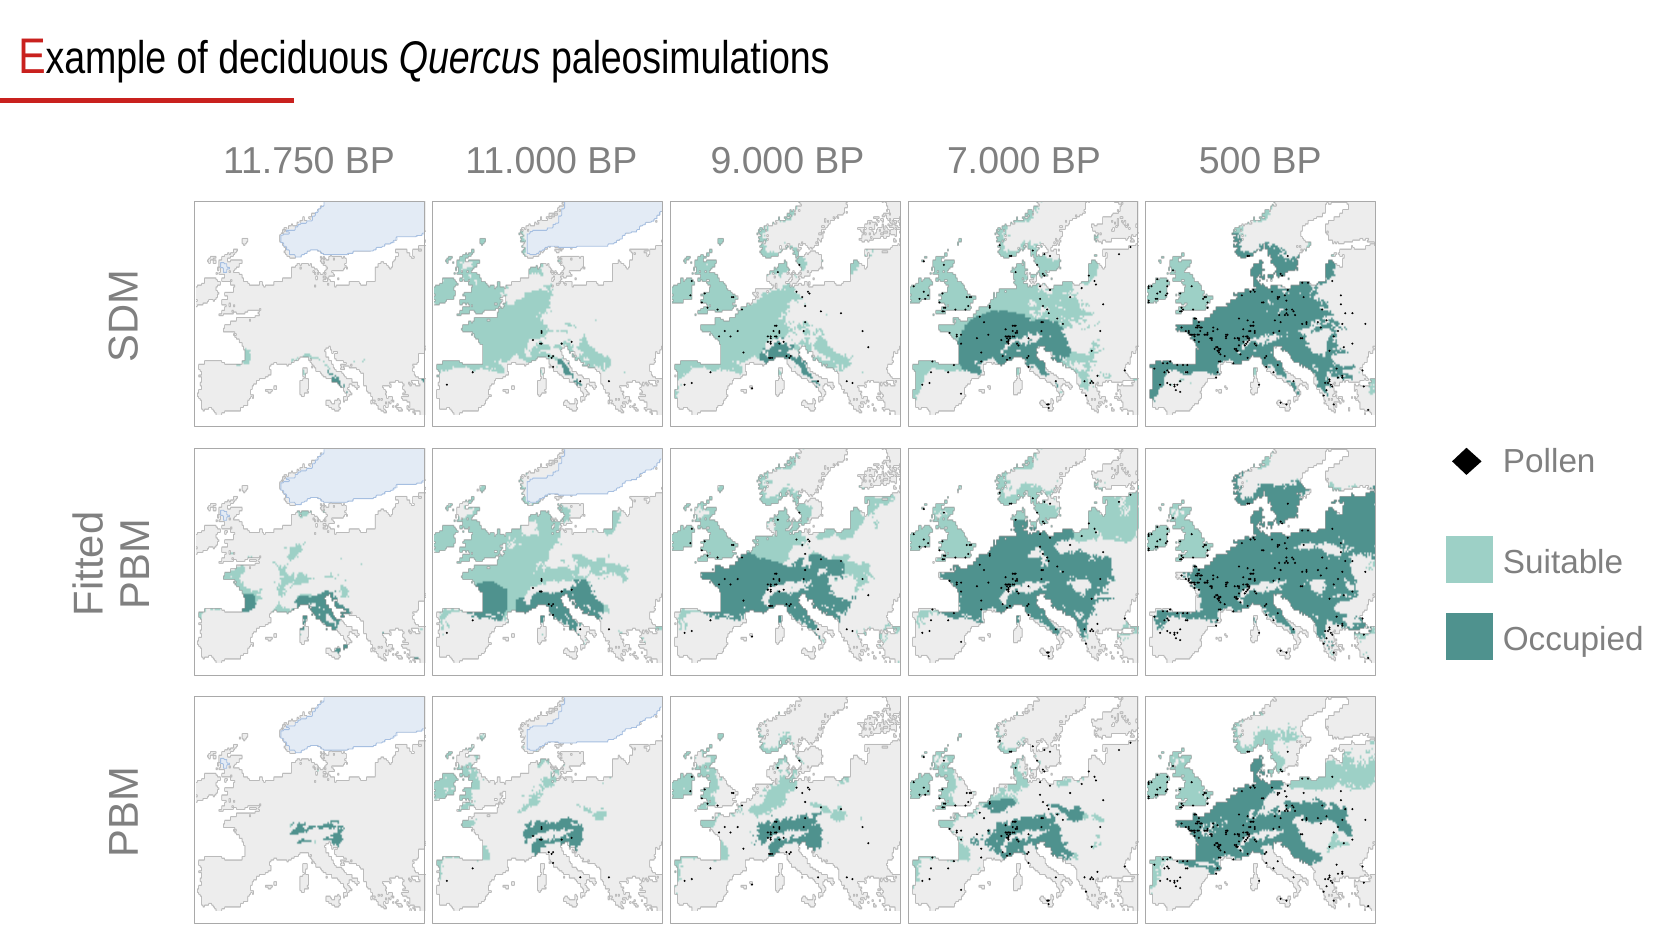

Example of deciduous Quercus paleosimulations
11.750 BP
11.000 BP
9.000 BP
7.000 BP
500 BP
SDM
Pollen
Suitable
Fitted
PBM
Occupied
PBM